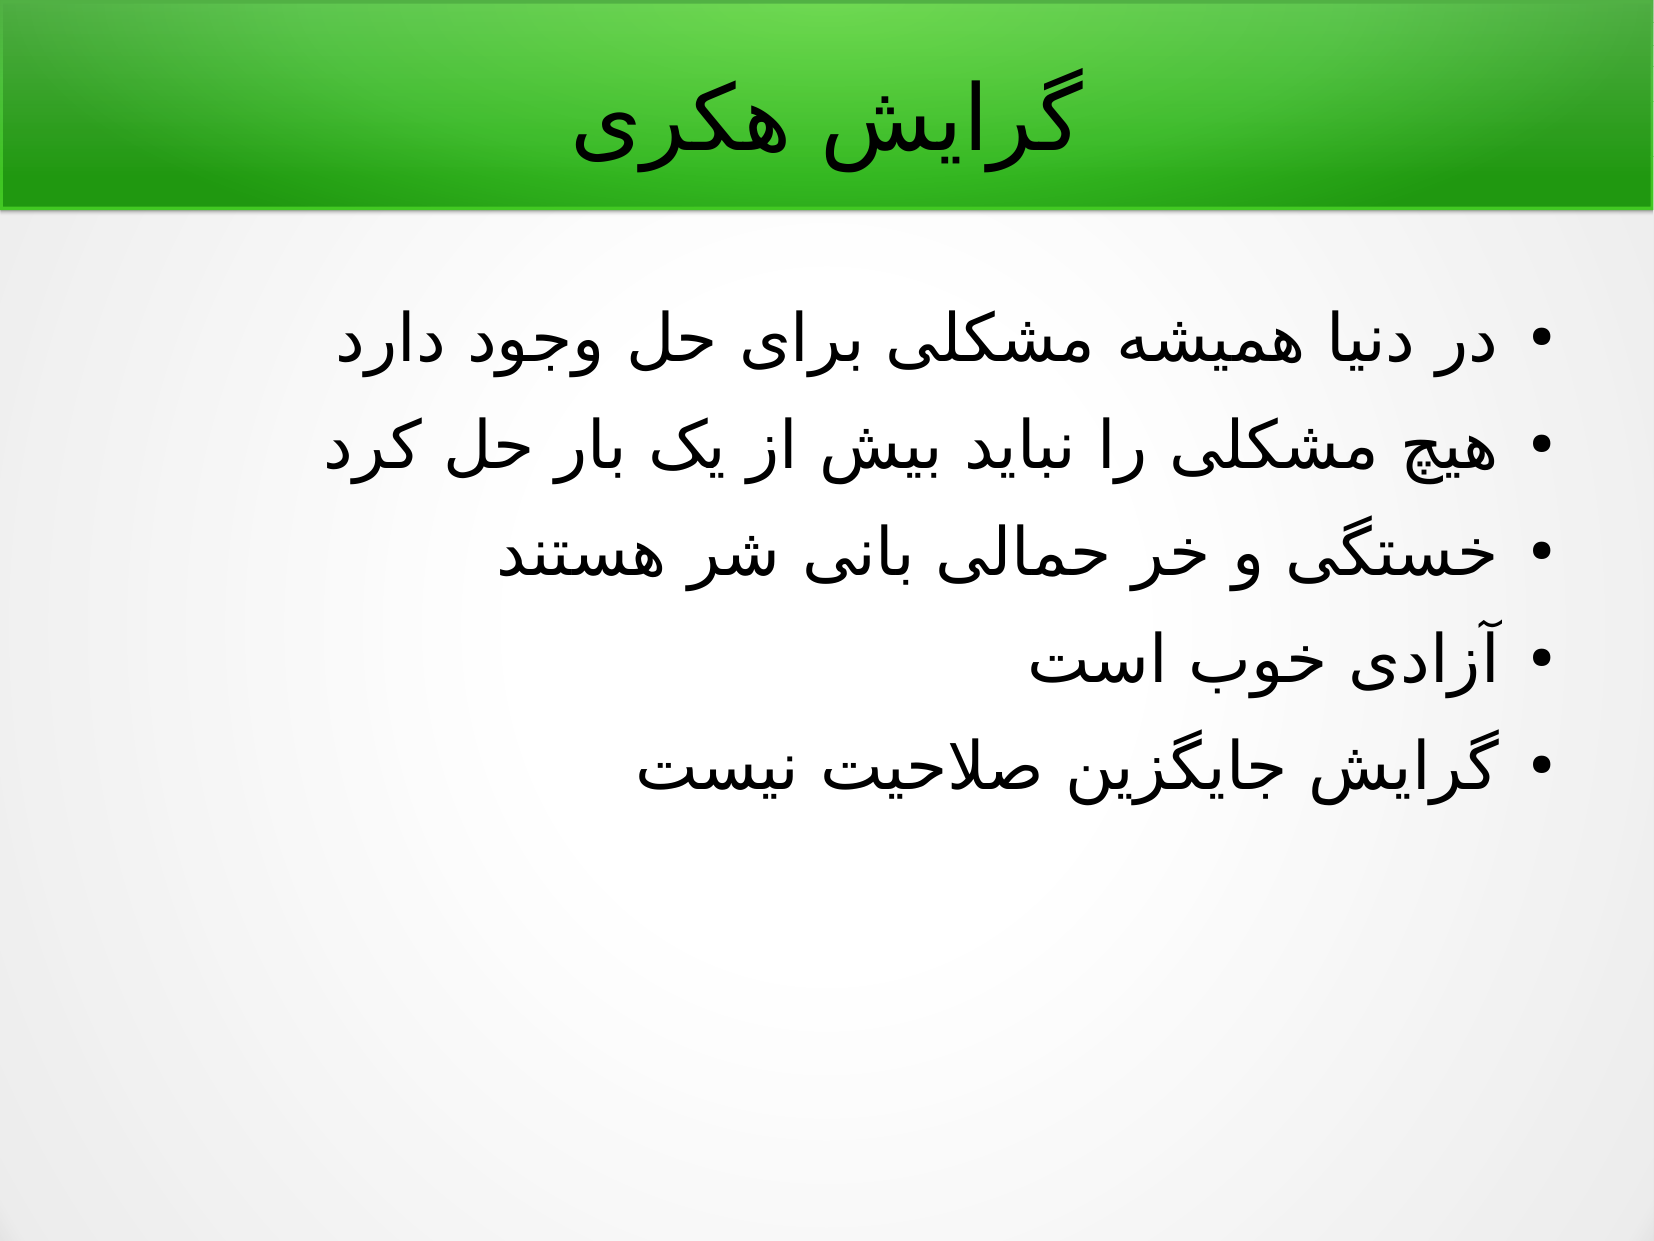

# گرایش هکری
در دنیا همیشه مشکلی برای حل وجود دارد
هیچ مشکلی را نباید بیش از یک بار حل کرد
خستگی و خر حمالی بانی شر هستند
آزادی خوب است
گرایش جایگزین صلاحیت نیست